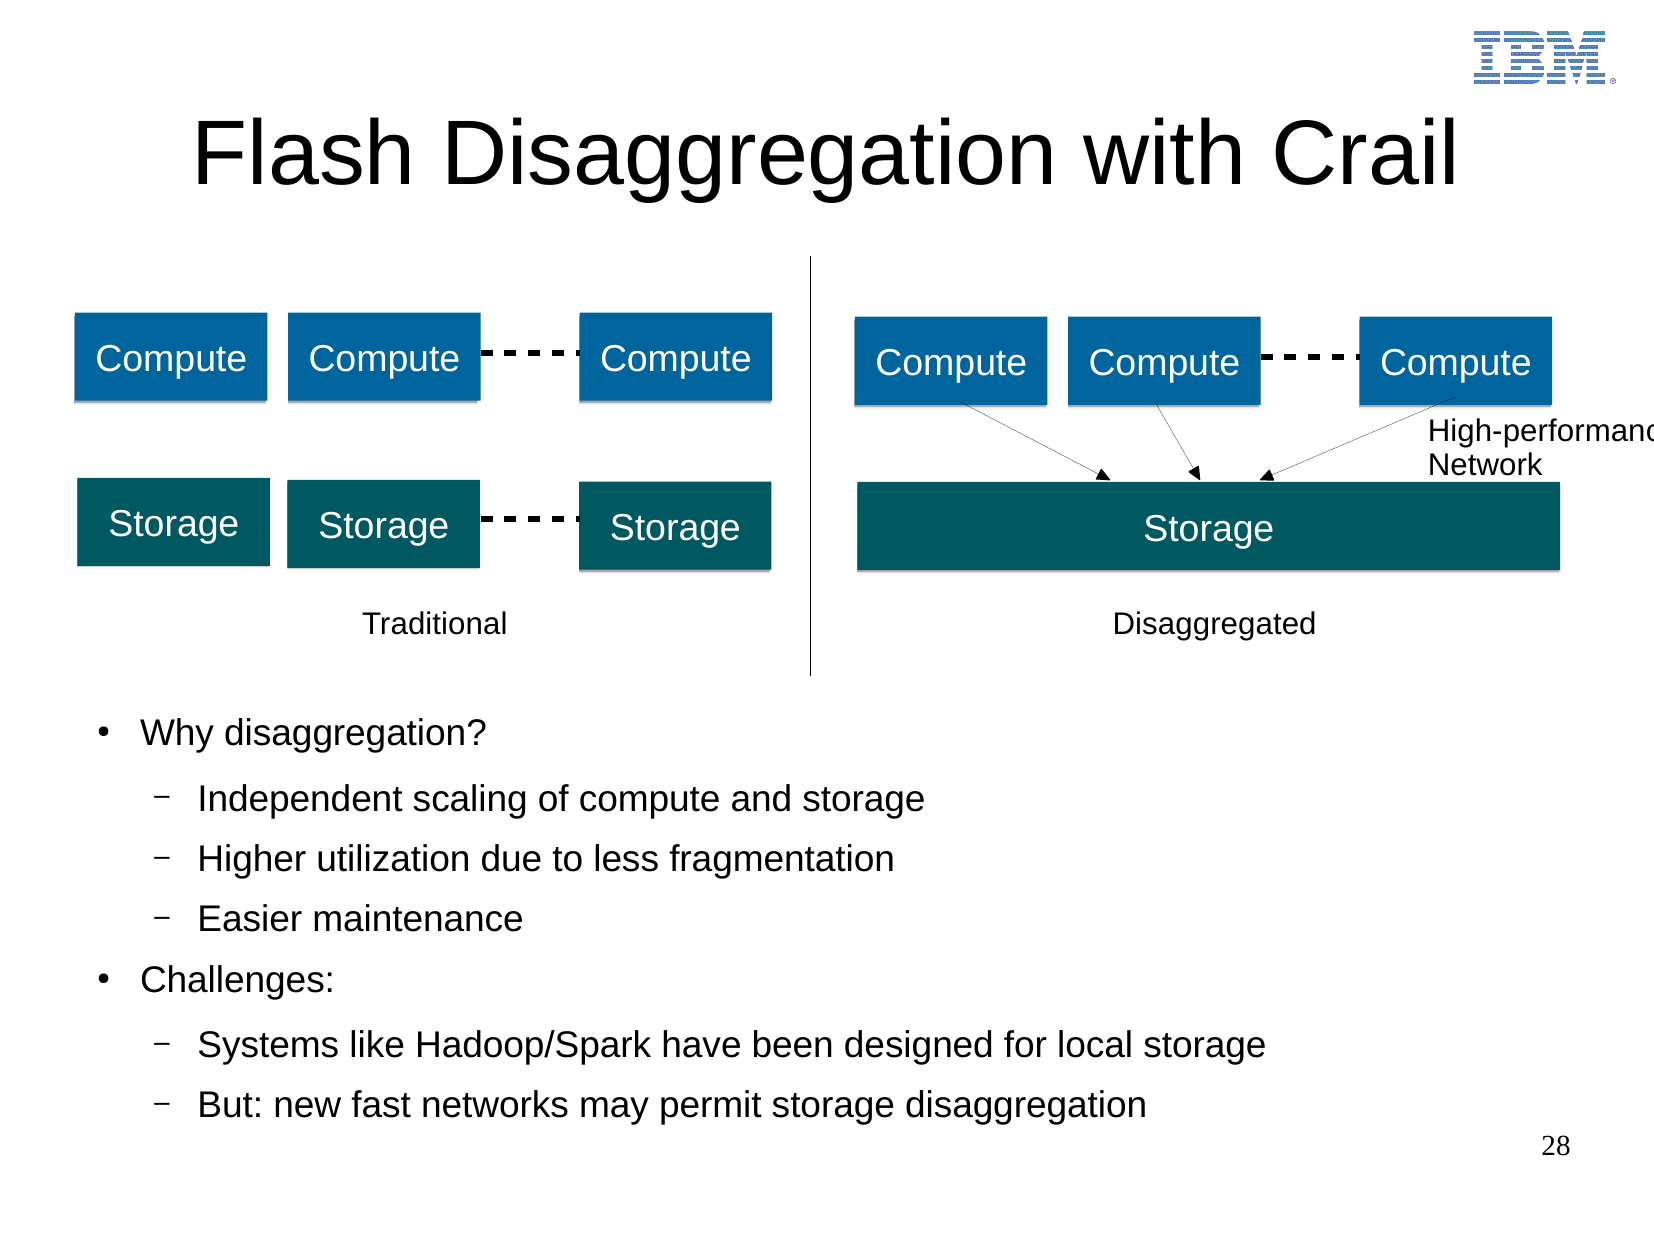

# Flash Disaggregation with Crail
Compute
Compute
Compute
Compute
Compute
Compute
High-performance Network
Storage
Storage
Storage
Storage
Traditional
Disaggregated
Why disaggregation?
Independent scaling of compute and storage
Higher utilization due to less fragmentation
Easier maintenance
Challenges:
Systems like Hadoop/Spark have been designed for local storage
But: new fast networks may permit storage disaggregation
28